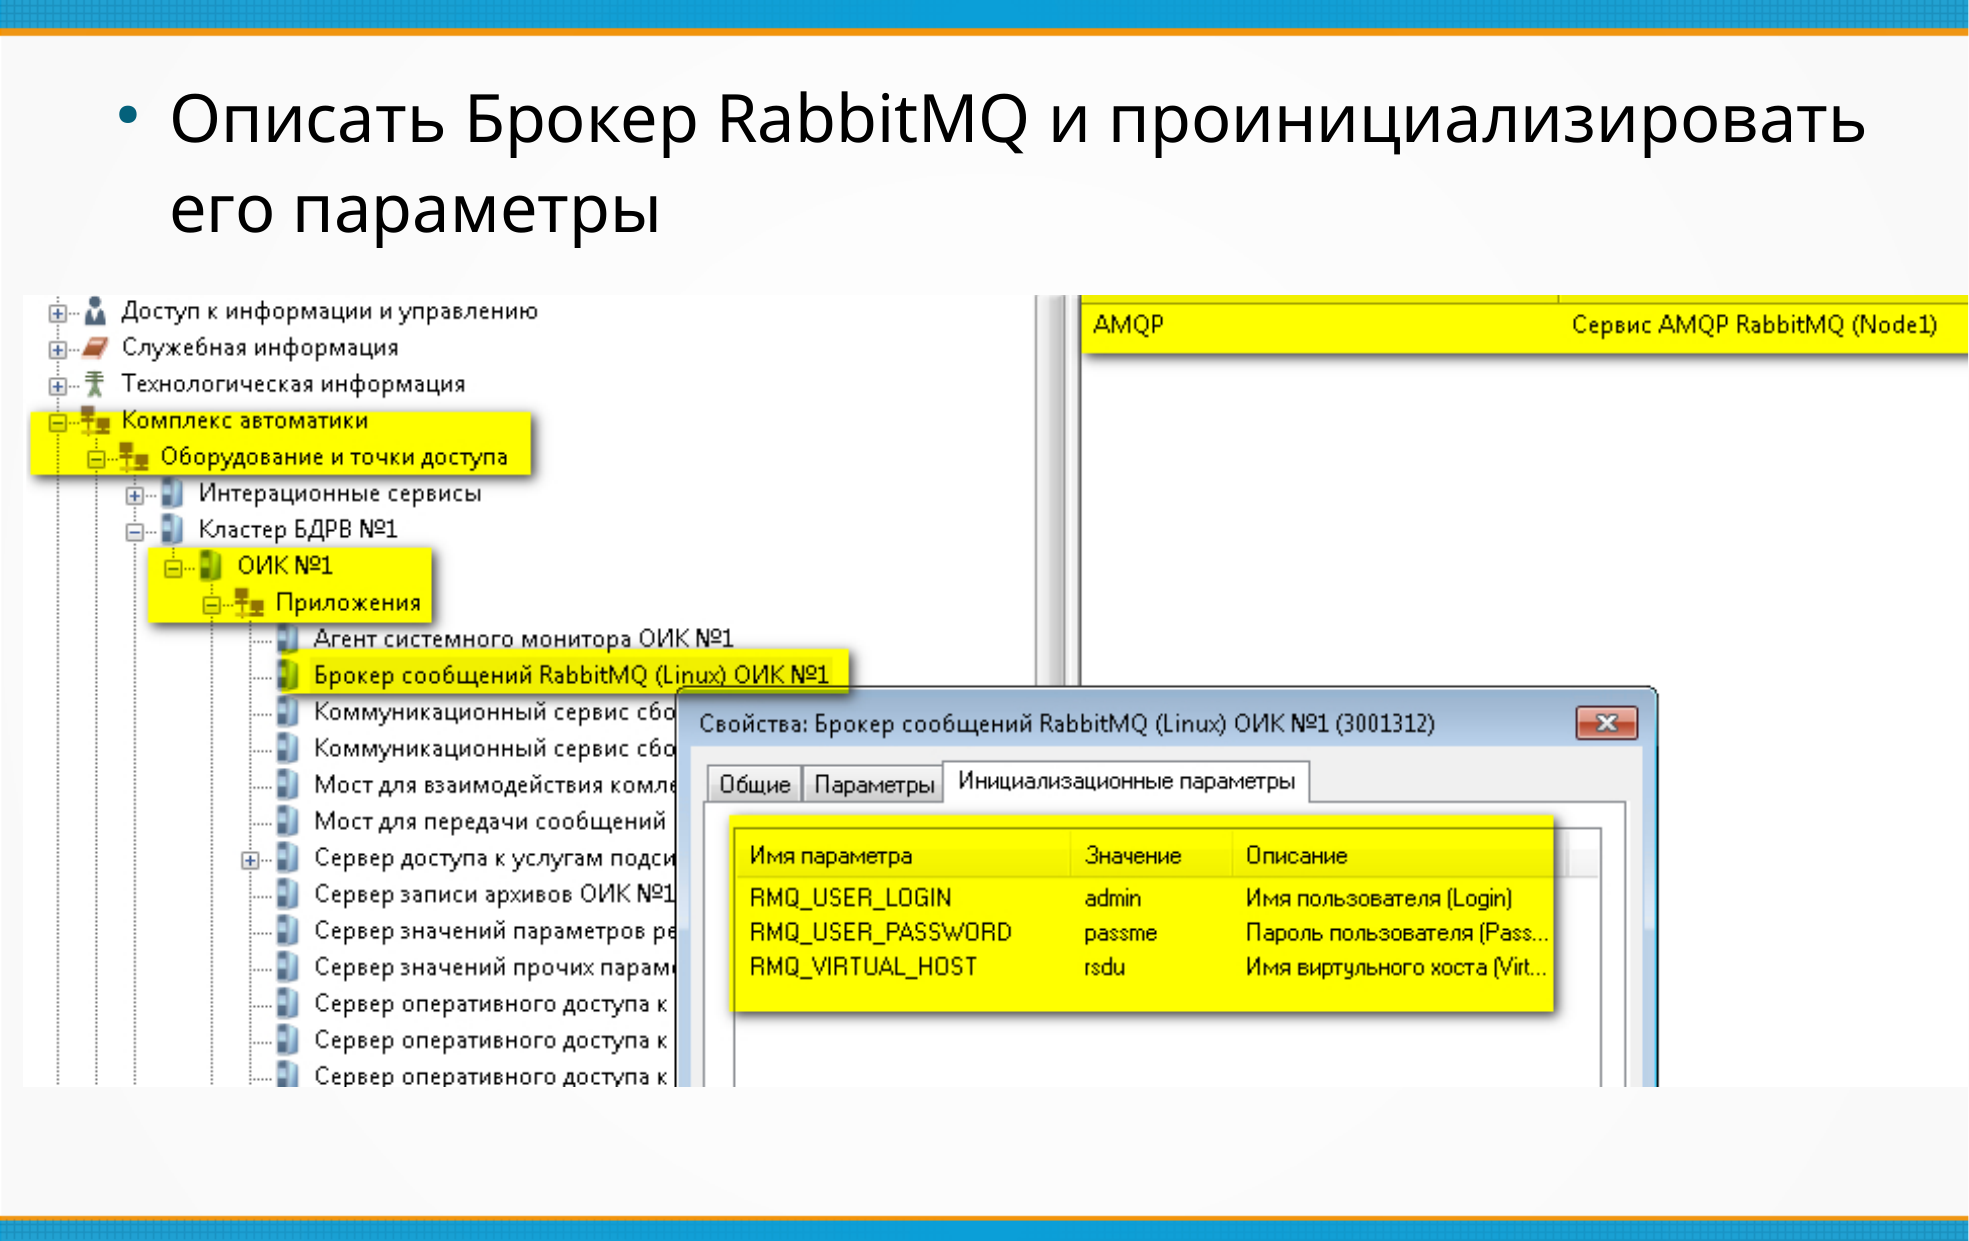

# Описать Брокер RabbitMQ и проинициализировать его параметры